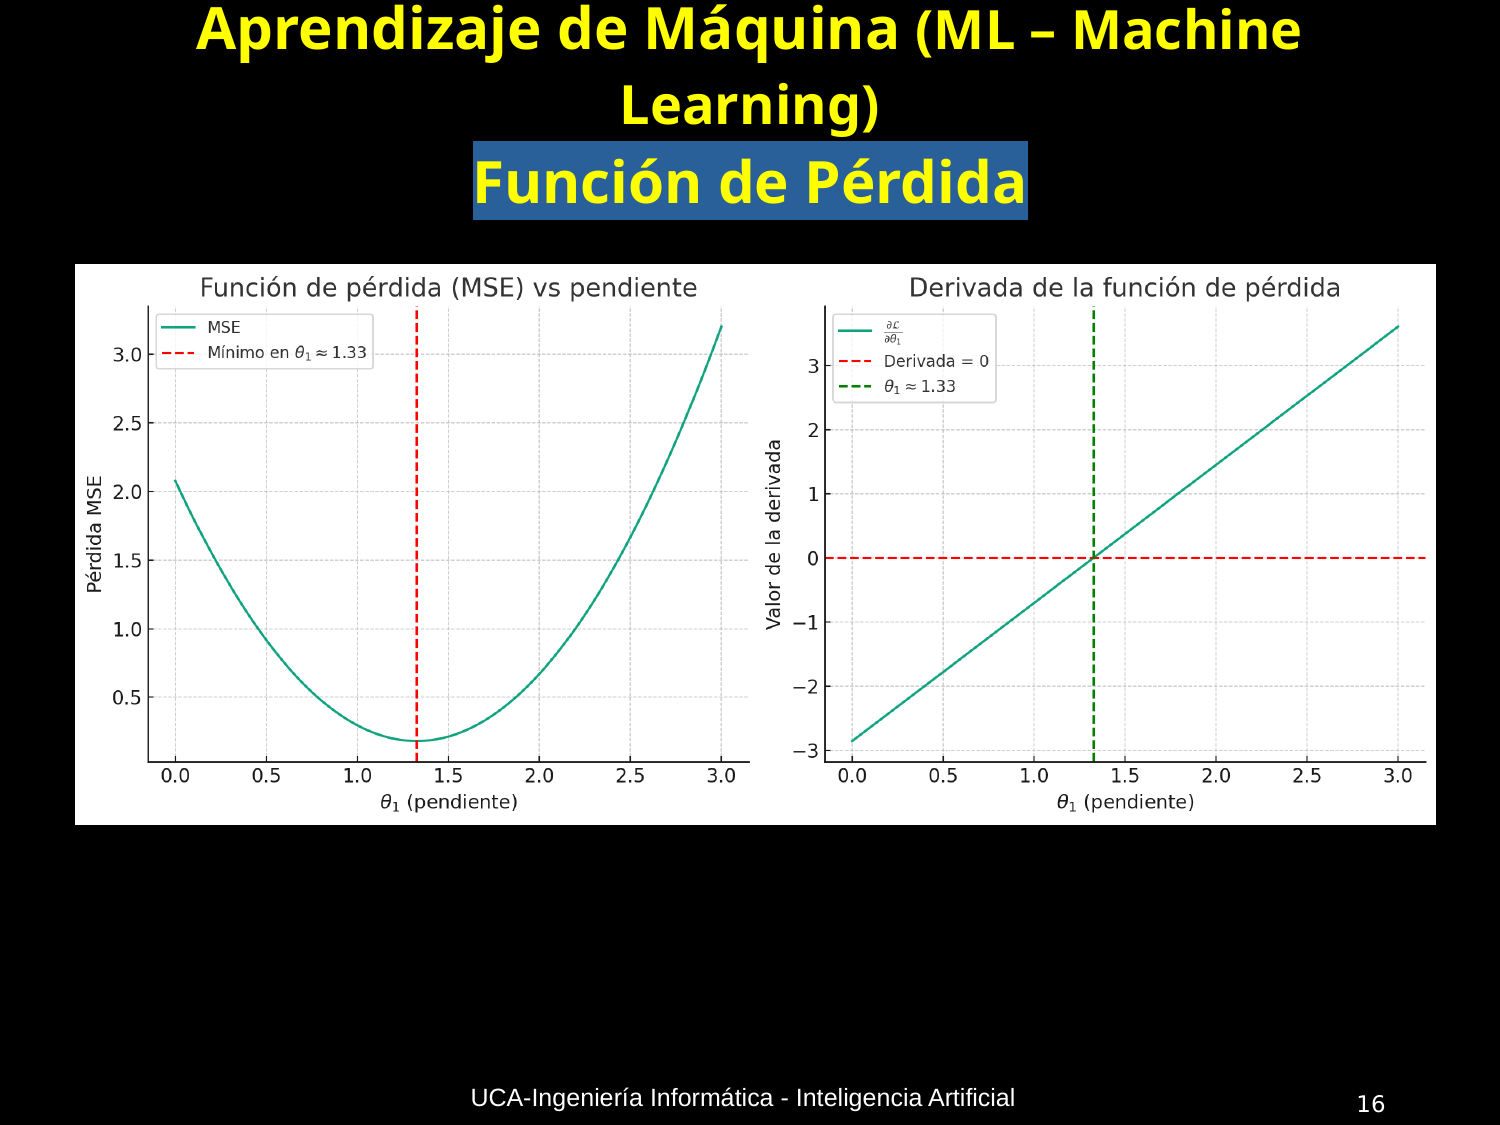

# Aprendizaje de Máquina (ML – Machine Learning) Función de Pérdida